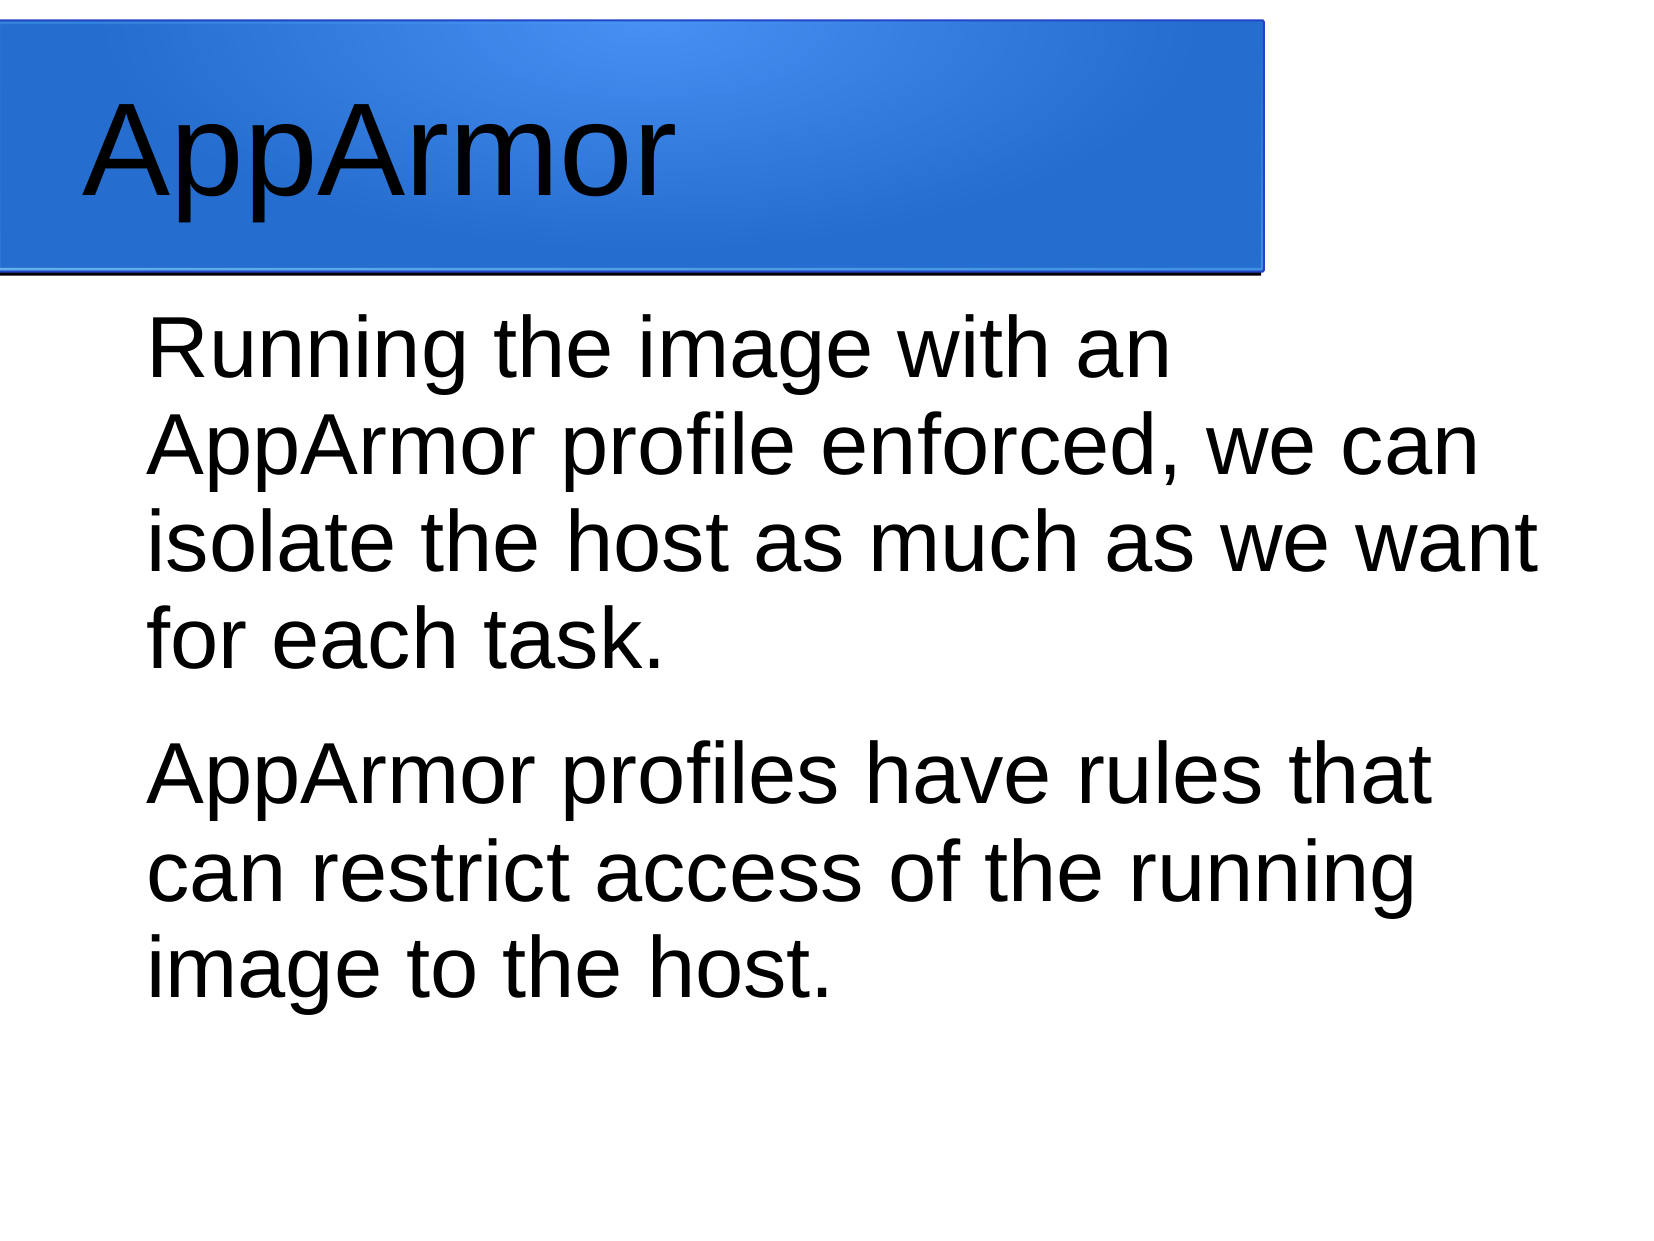

# AppArmor
Running the image with an AppArmor profile enforced, we can isolate the host as much as we want for each task.
AppArmor profiles have rules that can restrict access of the running image to the host.